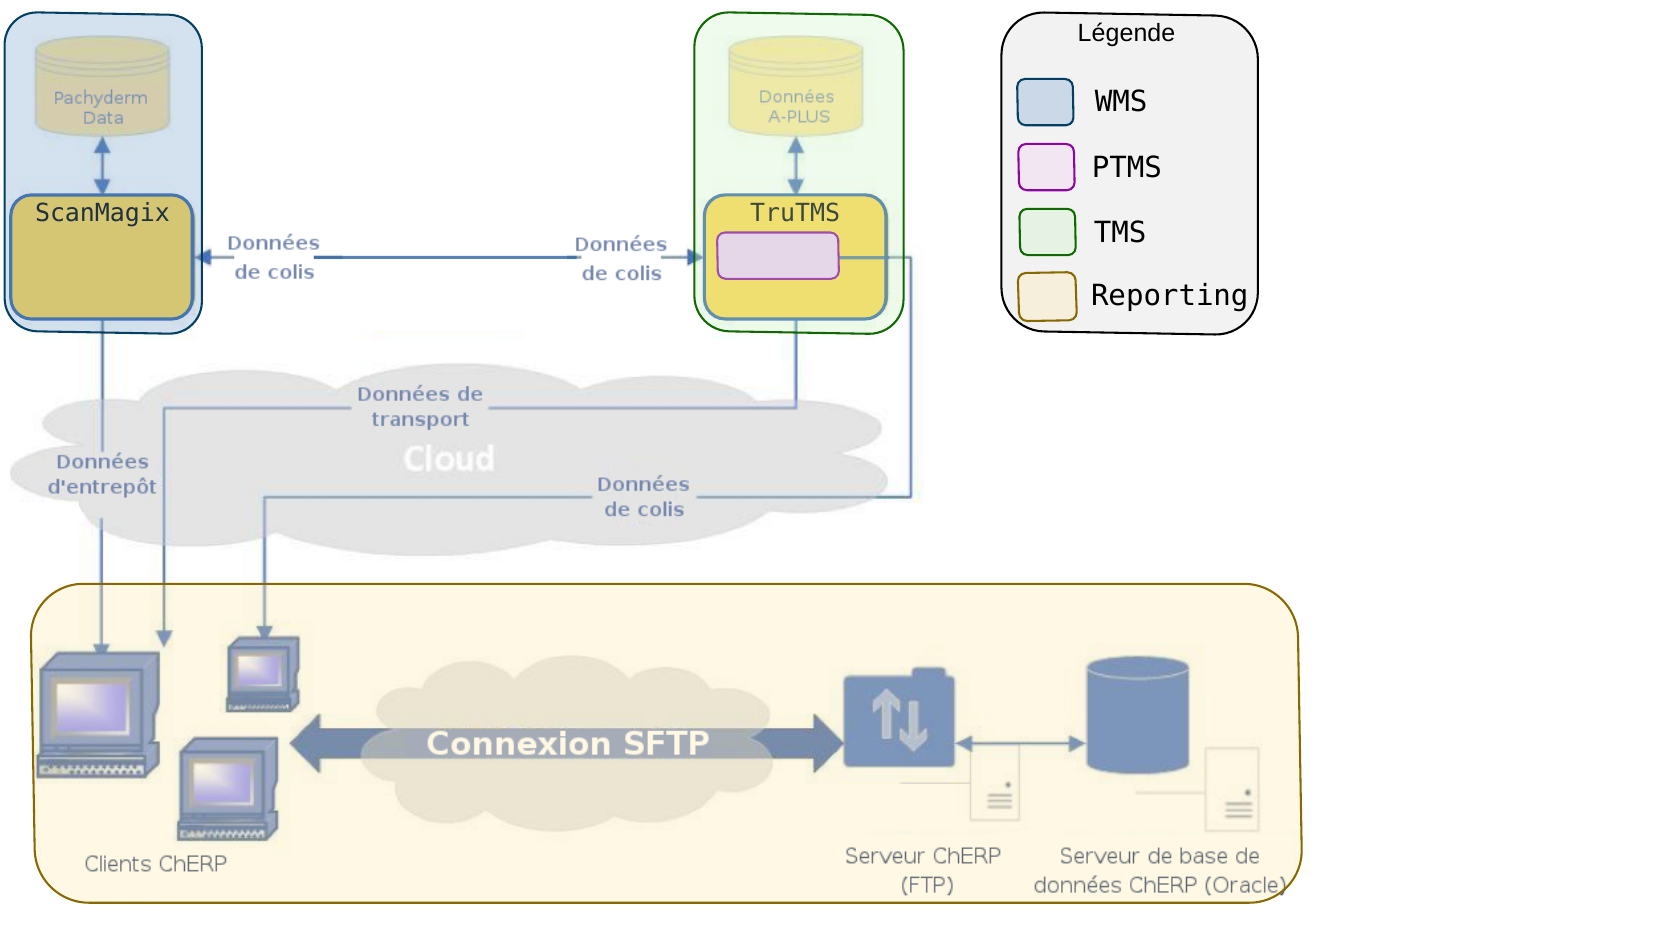

Légende
WMS
PTMS
ScanMagix
TruTMS
TMS
Reporting